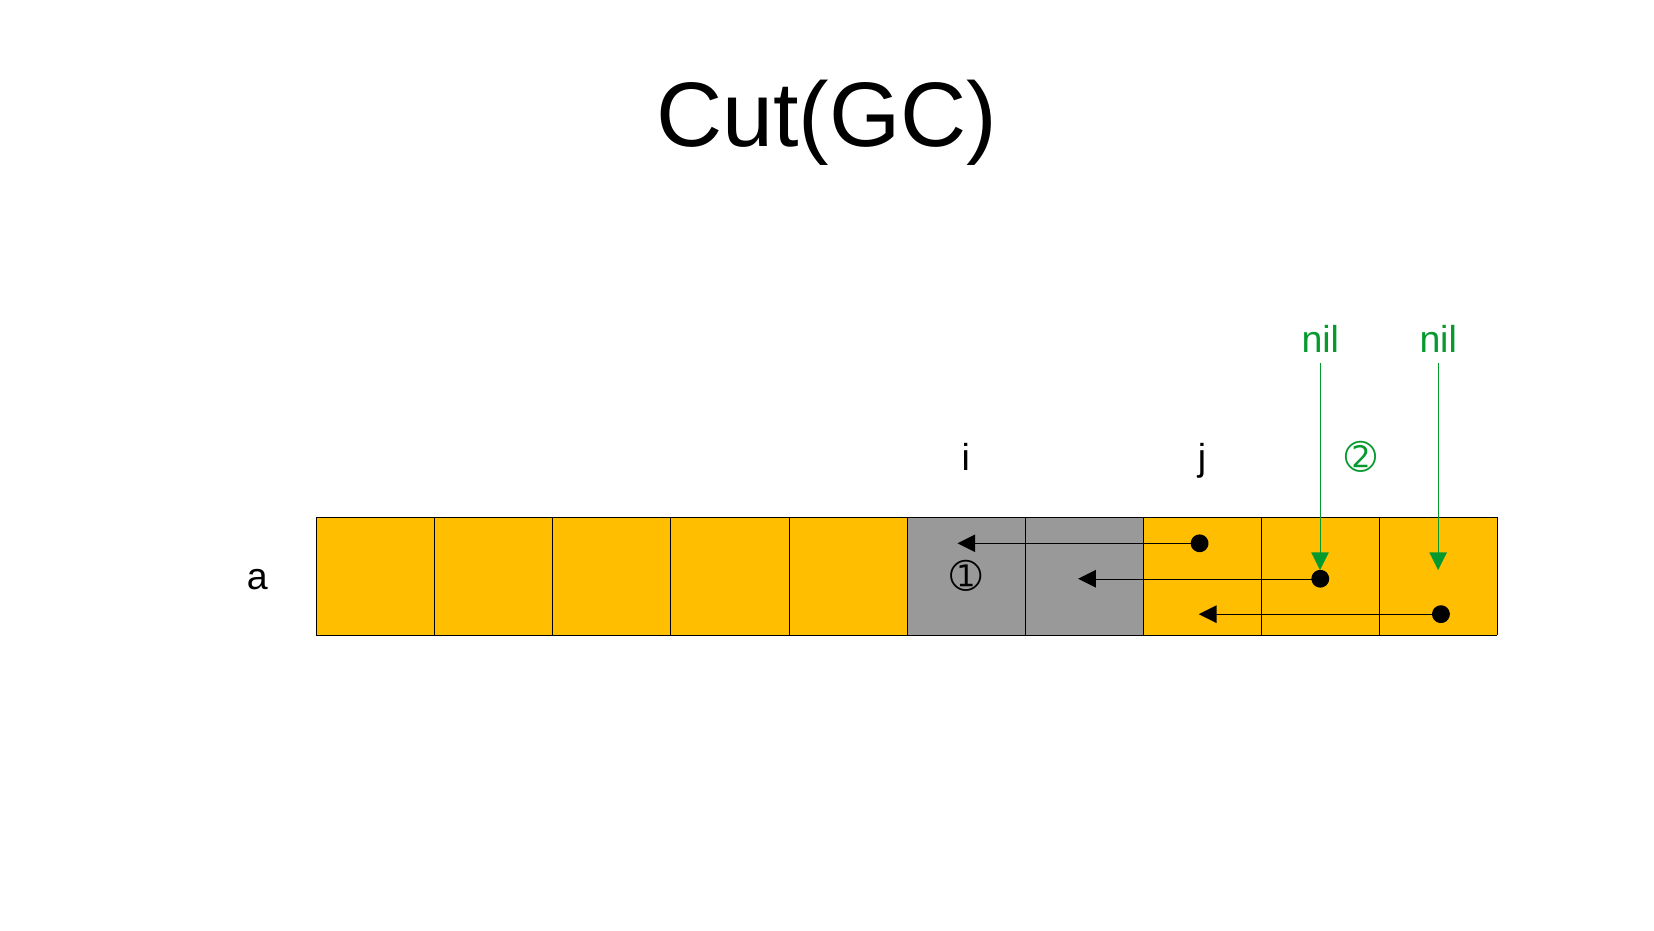

# Cut(GC)
| | | | | | | | | | nil | nil |
| --- | --- | --- | --- | --- | --- | --- | --- | --- | --- | --- |
| | | | | | | i | | j | ➁ | |
| a | | | | | | ➀ | | | | |